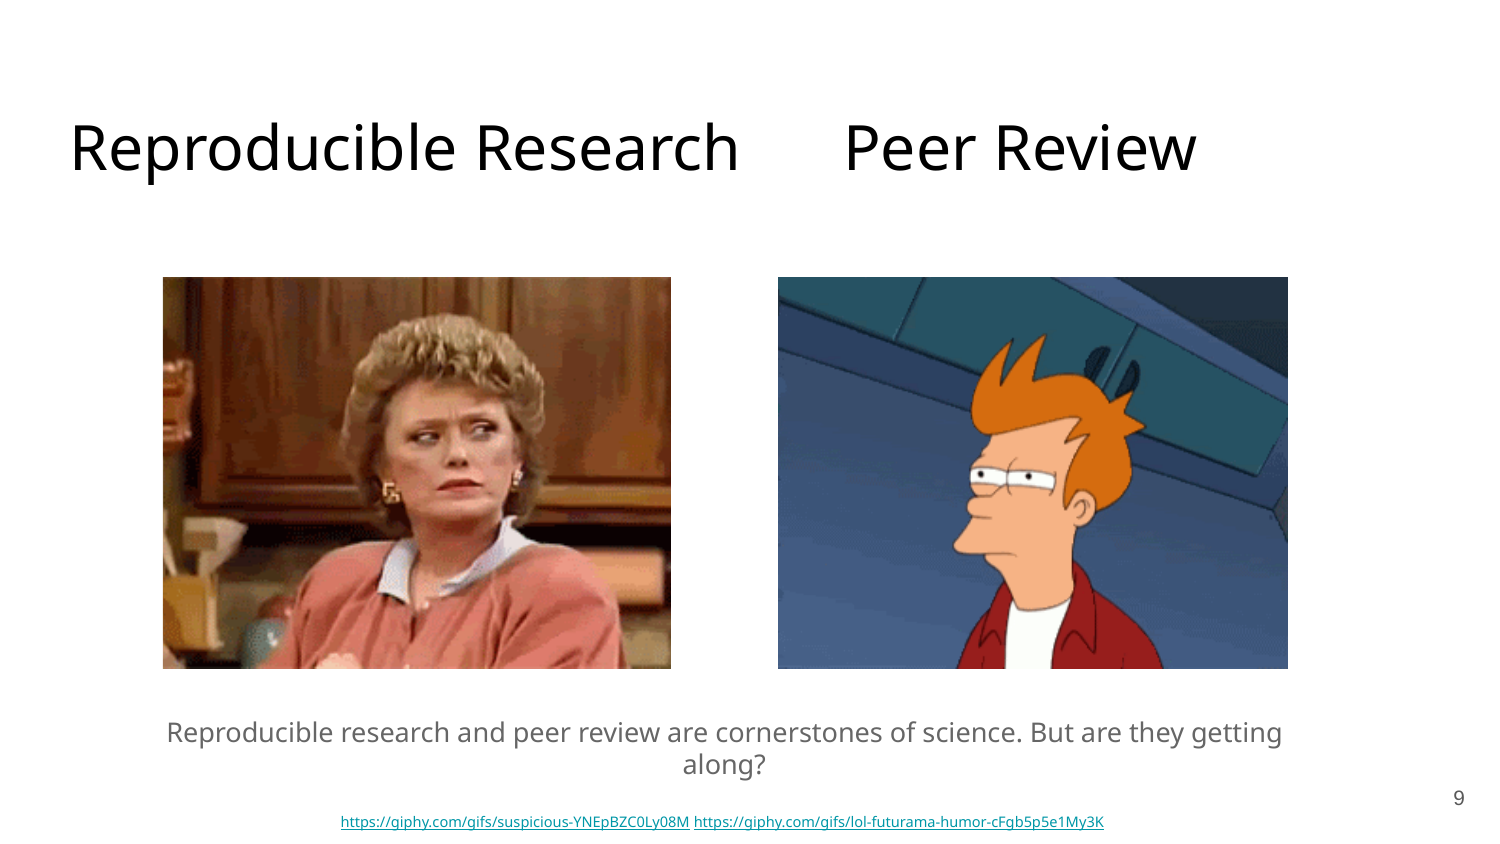

# Reproducible Research
Peer Review
Reproducible research and peer review are cornerstones of science. But are they getting along?
https://giphy.com/gifs/suspicious-YNEpBZC0Ly08M https://giphy.com/gifs/lol-futurama-humor-cFgb5p5e1My3K